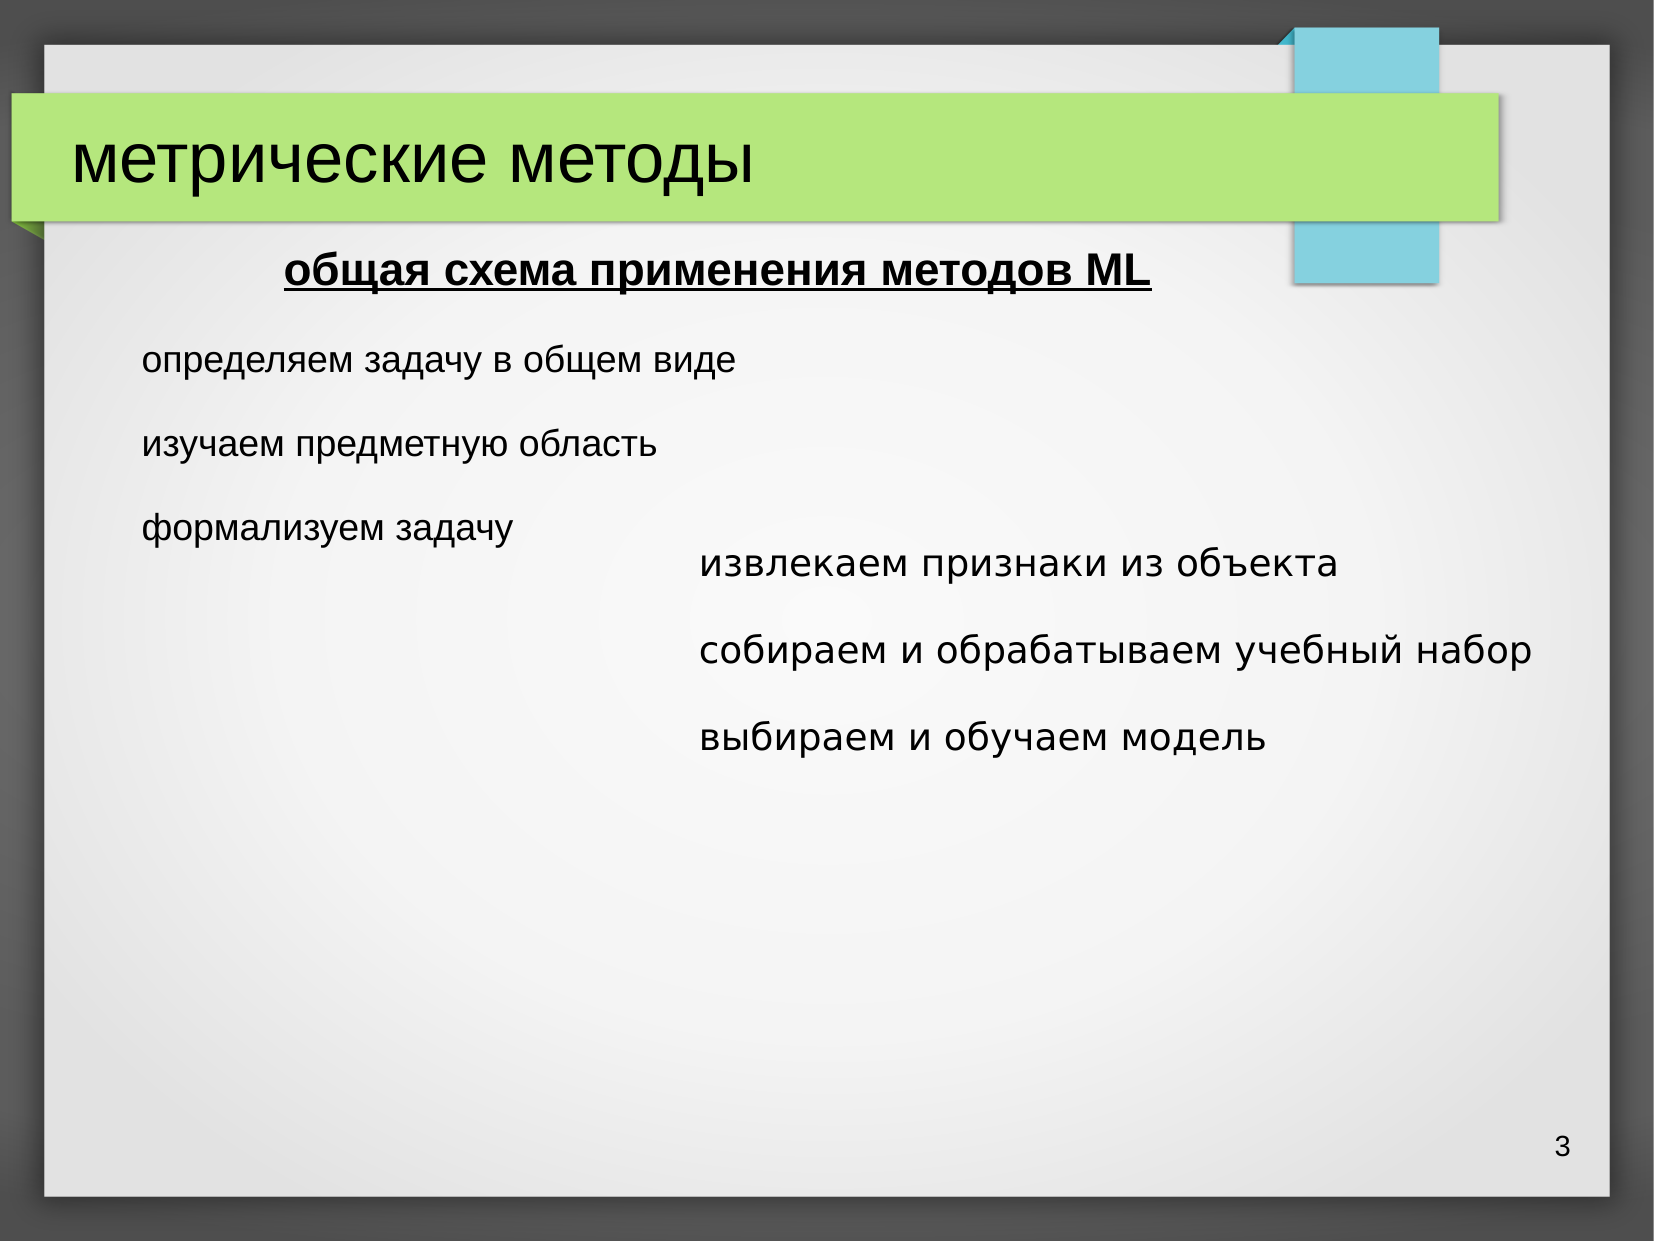

# метрические методы
общая схема применения методов ML
определяем задачу в общем виде
изучаем предметную область
формализуем задачу
извлекаем признаки из объекта
собираем и обрабатываем учебный набор
выбираем и обучаем модель
3